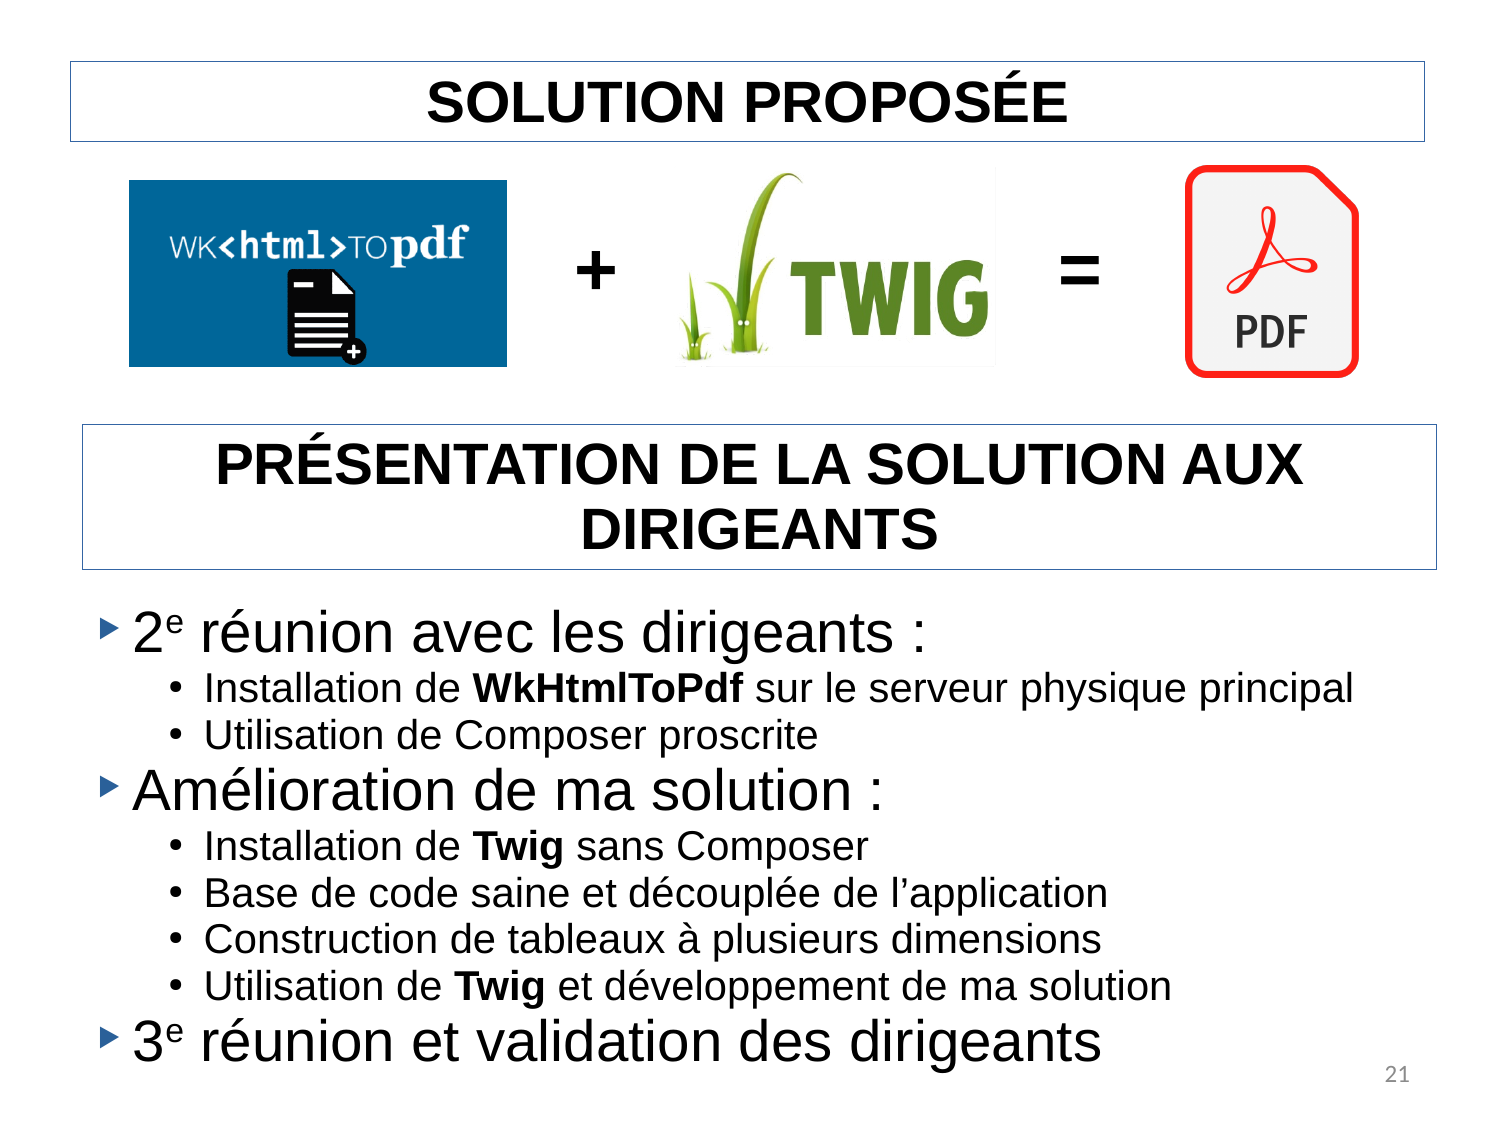

SOLUTION PROPOSÉE
+
=
PRÉSENTATION DE LA SOLUTION AUX DIRIGEANTS
2e réunion avec les dirigeants :
Installation de WkHtmlToPdf sur le serveur physique principal
Utilisation de Composer proscrite
Amélioration de ma solution :
Installation de Twig sans Composer
Base de code saine et découplée de l’application
Construction de tableaux à plusieurs dimensions
Utilisation de Twig et développement de ma solution
3e réunion et validation des dirigeants
Soutenance Concepteur Développeur d'Application - David Saoud - 26/11/2020
21